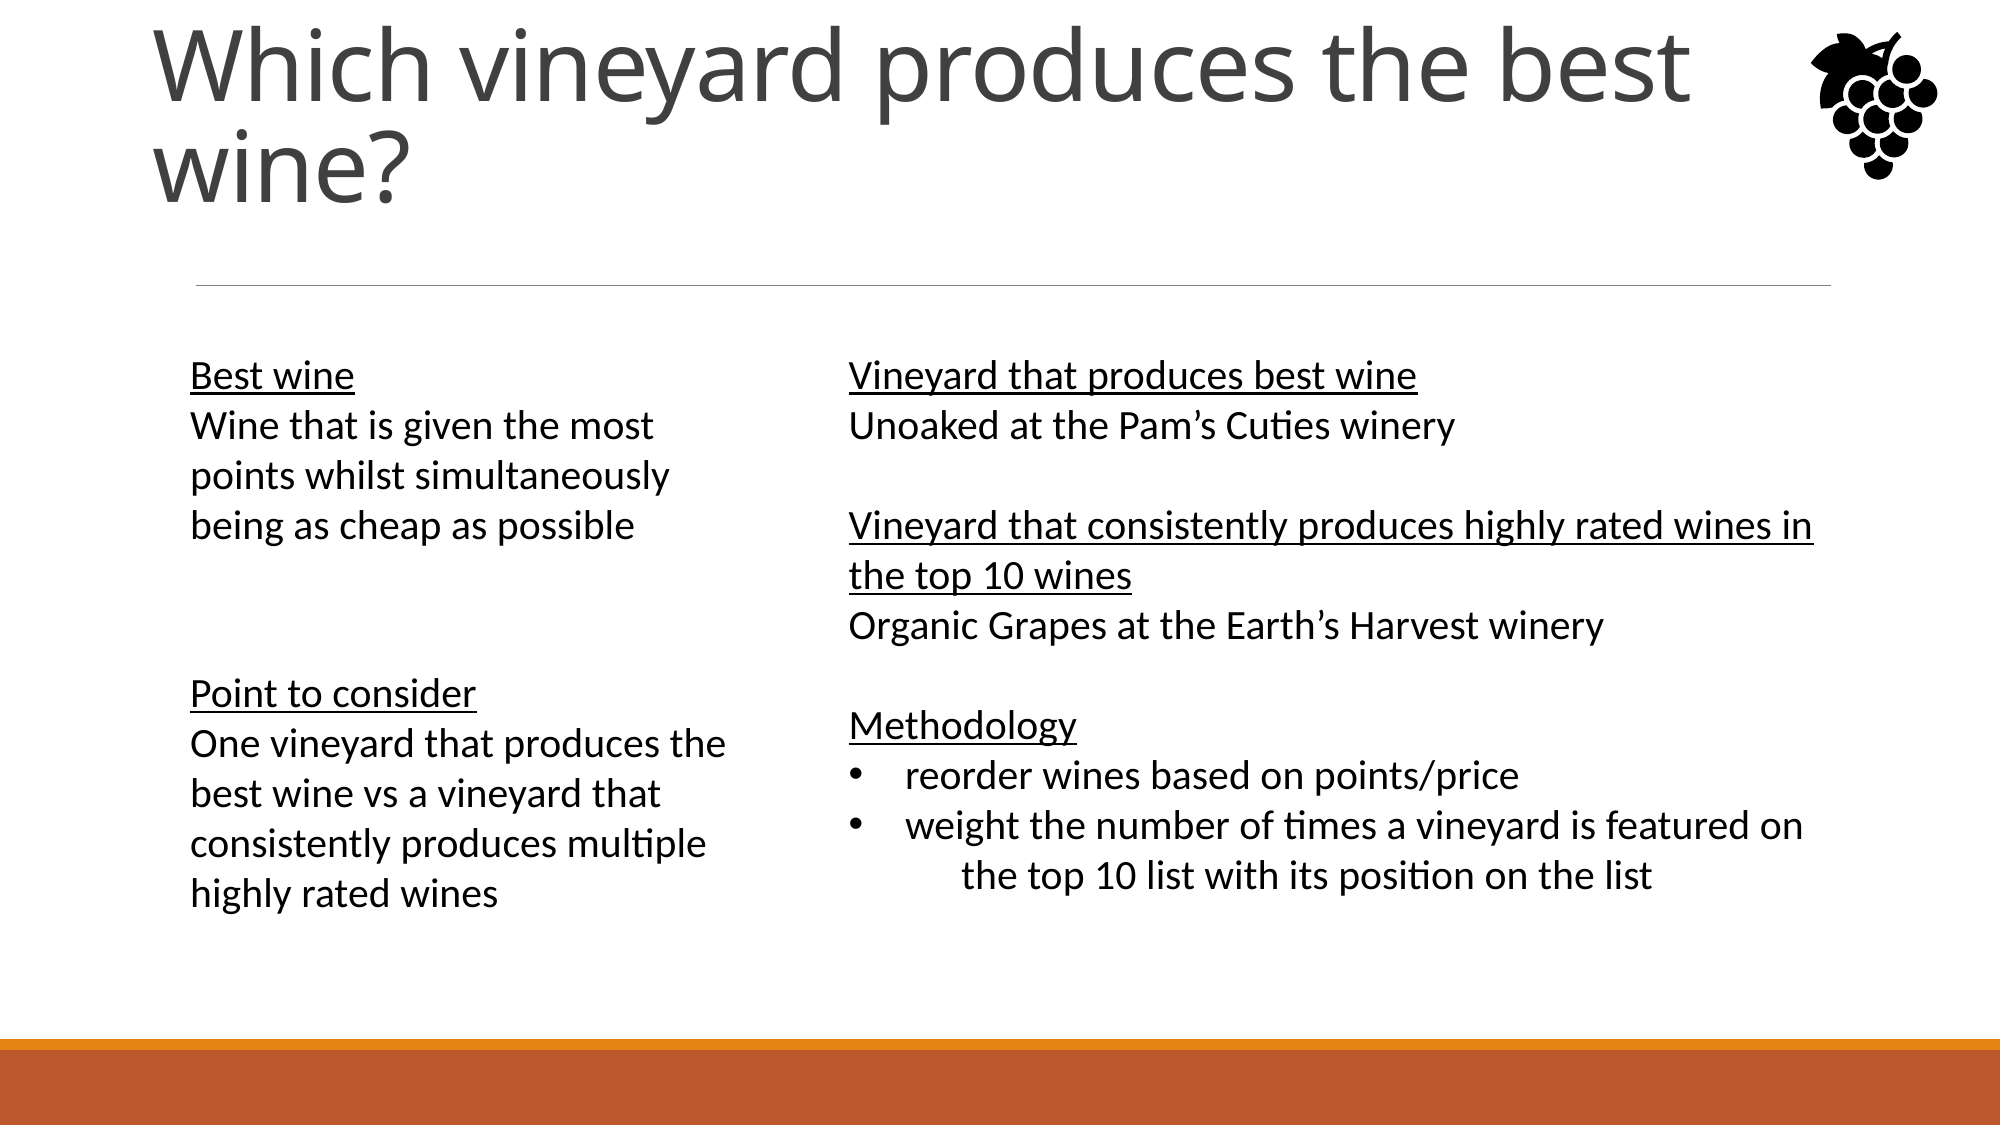

# Which vineyard produces the best wine?
Best wine
Wine that is given the most points whilst simultaneously being as cheap as possible
Vineyard that produces best wine
Unoaked at the Pam’s Cuties winery
Vineyard that consistently produces highly rated wines in the top 10 wines
Organic Grapes at the Earth’s Harvest winery
Methodology
reorder wines based on points/price
weight the number of times a vineyard is featured on the top 10 list with its position on the list
Point to consider
One vineyard that produces the best wine vs a vineyard that consistently produces multiple highly rated wines